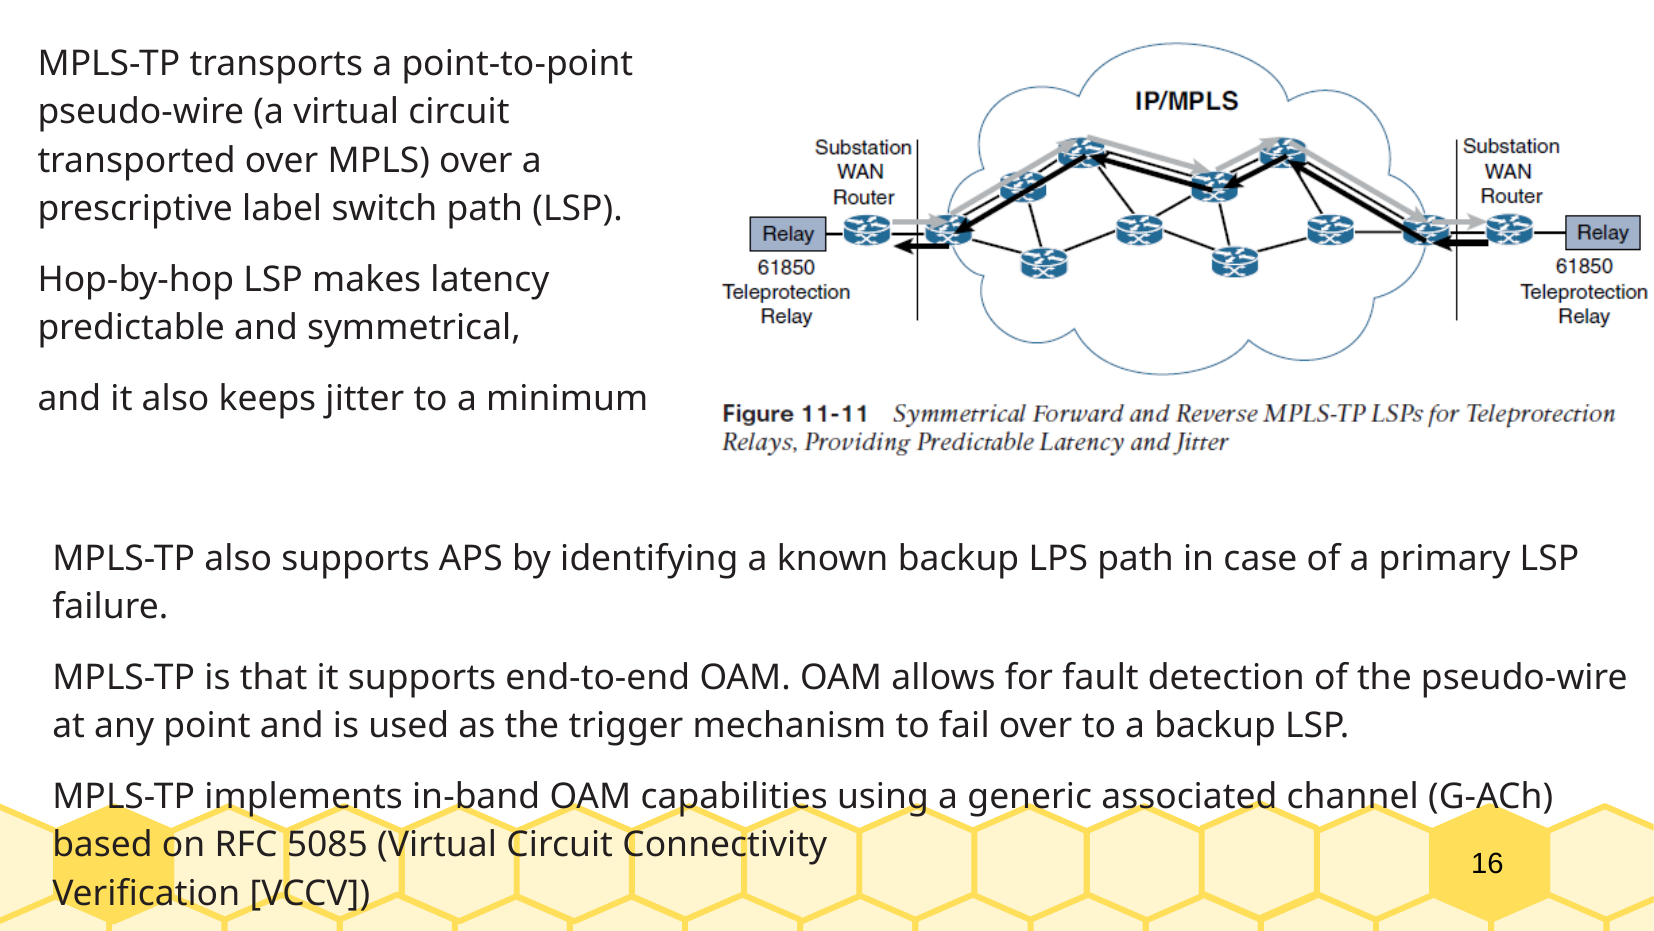

# MPLS-TP transports a point-to-point pseudo-wire (a virtual circuit transported over MPLS) over a prescriptive label switch path (LSP).
Hop-by-hop LSP makes latency predictable and symmetrical,
and it also keeps jitter to a minimum
MPLS-TP also supports APS by identifying a known backup LPS path in case of a primary LSP failure.
MPLS-TP is that it supports end-to-end OAM. OAM allows for fault detection of the pseudo-wire at any point and is used as the trigger mechanism to fail over to a backup LSP.
MPLS-TP implements in-band OAM capabilities using a generic associated channel (G-ACh) based on RFC 5085 (Virtual Circuit Connectivity
Verification [VCCV])